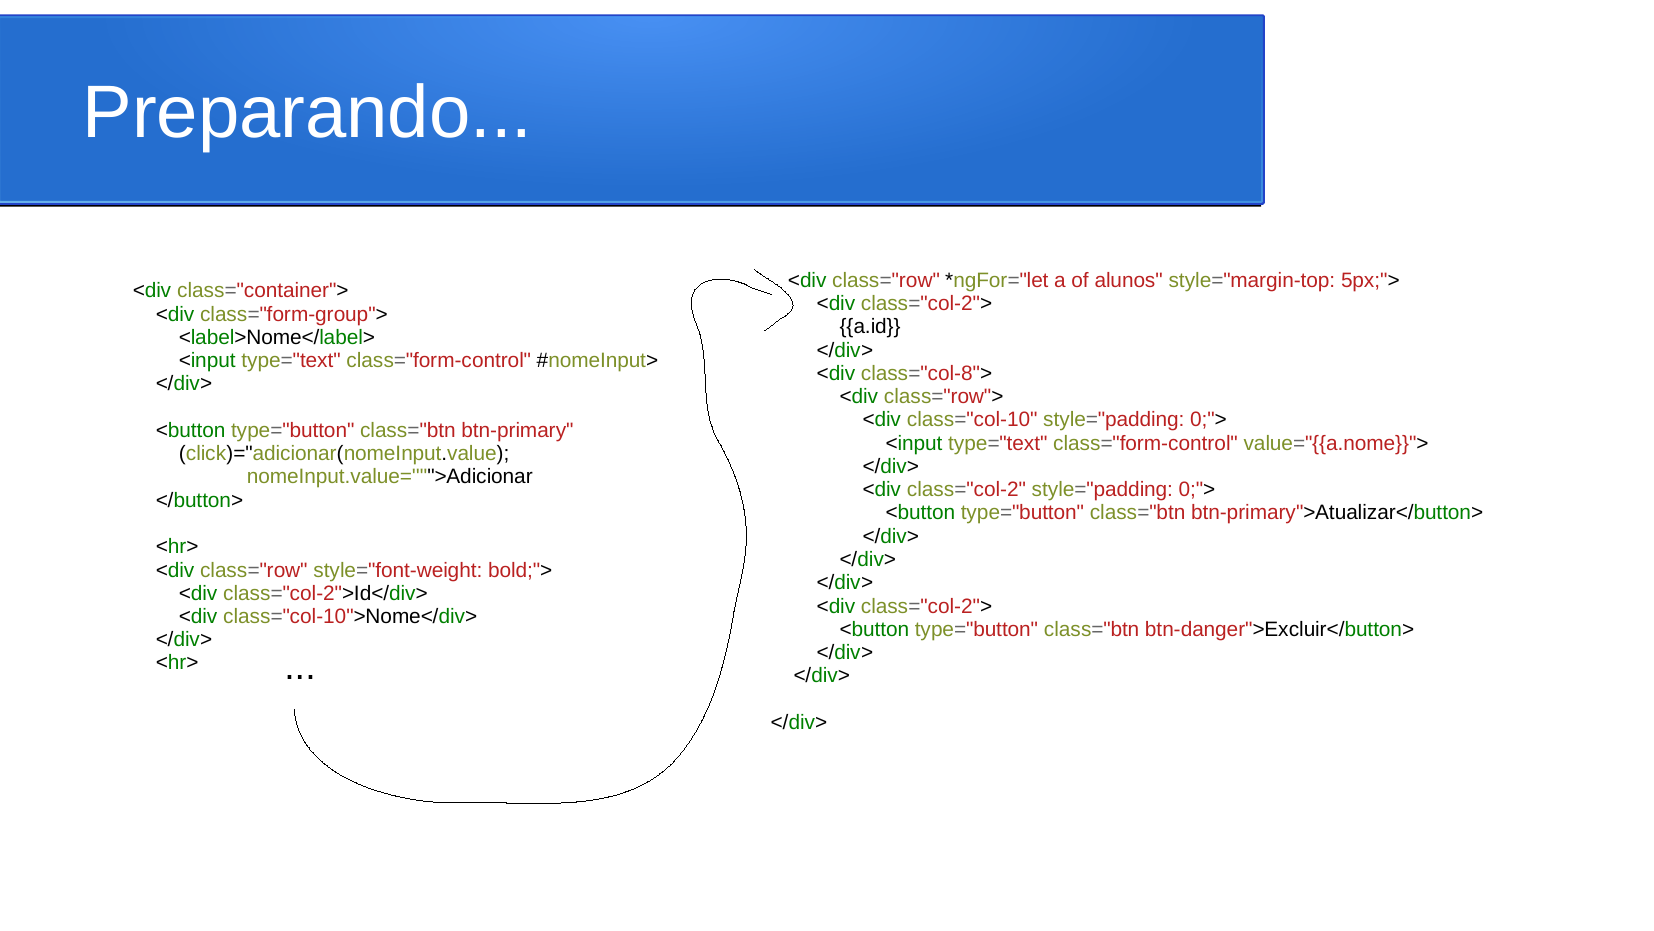

# Preparando...
 <div class="row" *ngFor="let a of alunos" style="margin-top: 5px;">
 <div class="col-2">
 {{a.id}}
 </div>
 <div class="col-8">
 <div class="row">
 <div class="col-10" style="padding: 0;">
 <input type="text" class="form-control" value="{{a.nome}}">
 </div>
 <div class="col-2" style="padding: 0;">
 <button type="button" class="btn btn-primary">Atualizar</button>
 </div>
 </div>
 </div>
 <div class="col-2">
 <button type="button" class="btn btn-danger">Excluir</button>
 </div>
 </div>
</div>
<div class="container">
 <div class="form-group">
 <label>Nome</label>
 <input type="text" class="form-control" #nomeInput>
 </div>
 <button type="button" class="btn btn-primary"
 (click)="adicionar(nomeInput.value);
	 nomeInput.value=''"">Adicionar
 </button>
 <hr>
 <div class="row" style="font-weight: bold;">
 <div class="col-2">Id</div>
 <div class="col-10">Nome</div>
 </div>
 <hr>
...